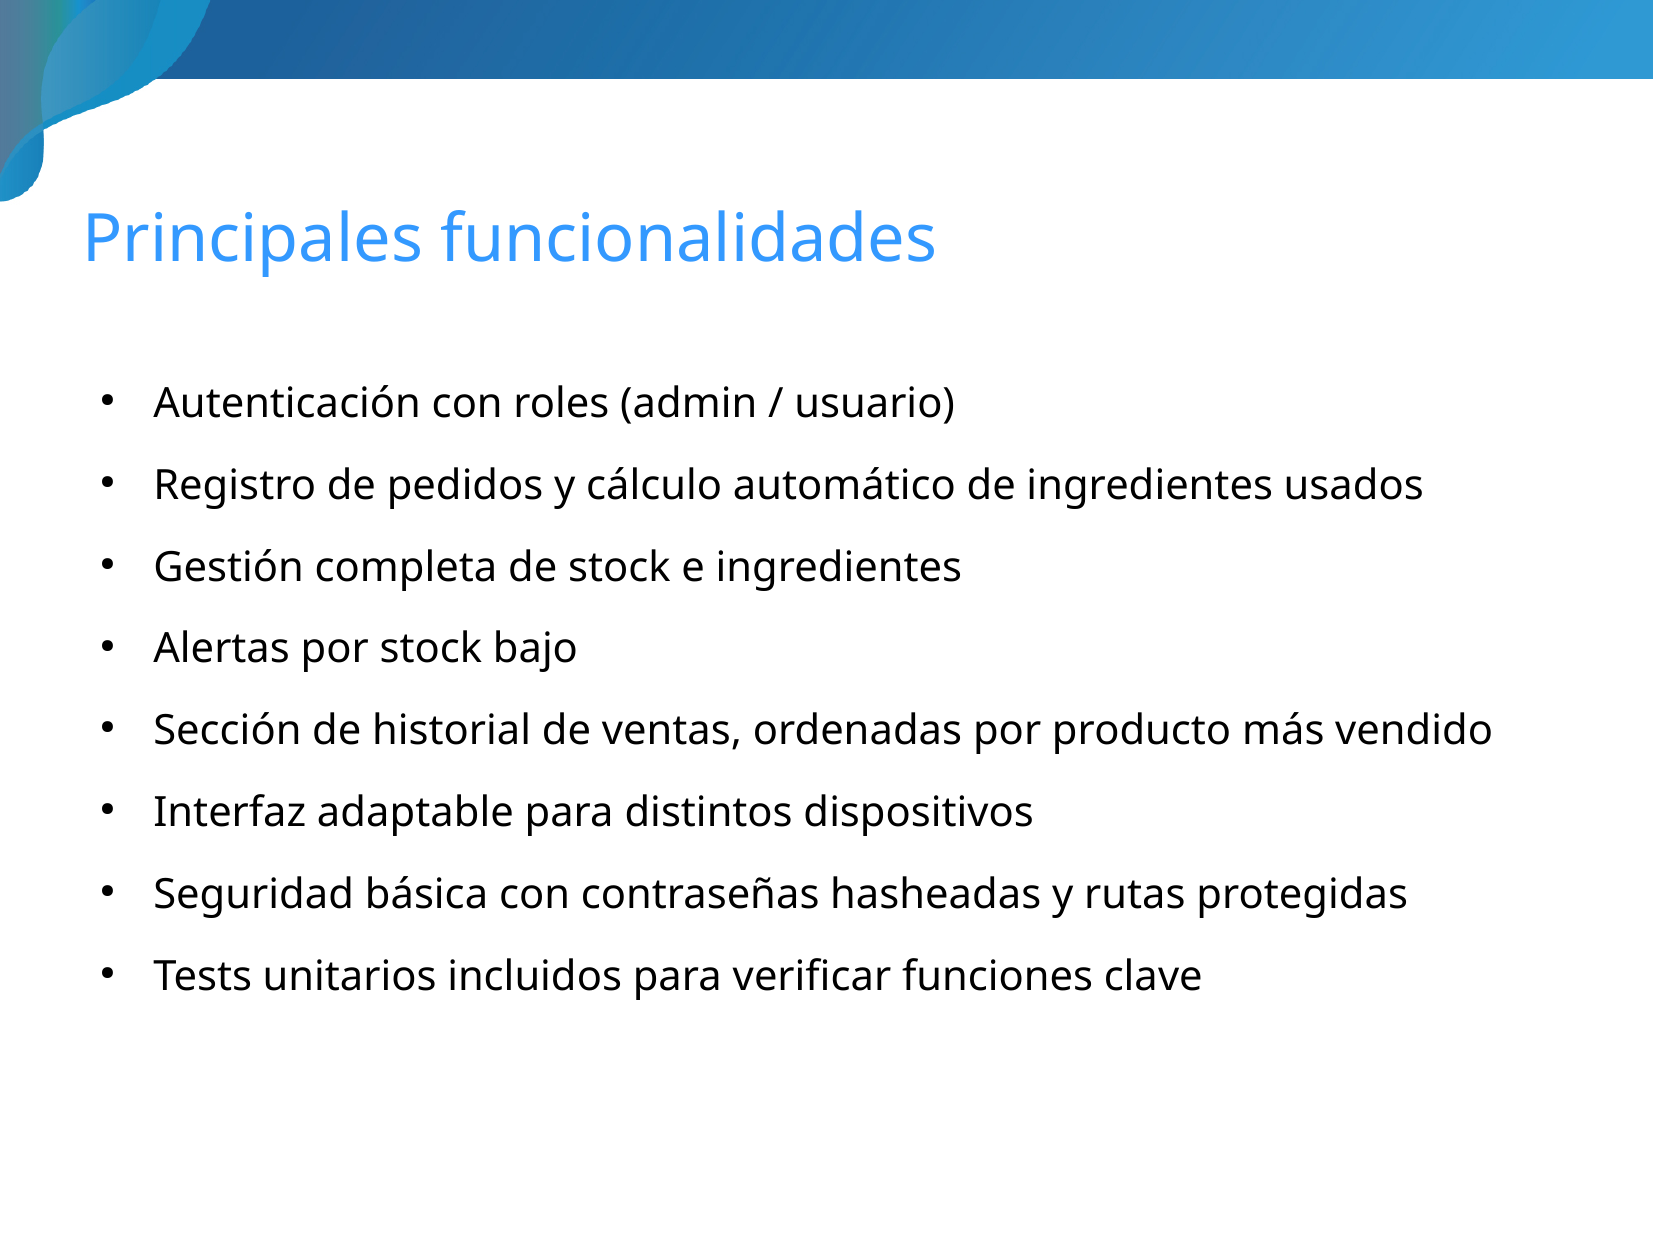

# Principales funcionalidades
Autenticación con roles (admin / usuario)
Registro de pedidos y cálculo automático de ingredientes usados
Gestión completa de stock e ingredientes
Alertas por stock bajo
Sección de historial de ventas, ordenadas por producto más vendido
Interfaz adaptable para distintos dispositivos
Seguridad básica con contraseñas hasheadas y rutas protegidas
Tests unitarios incluidos para verificar funciones clave